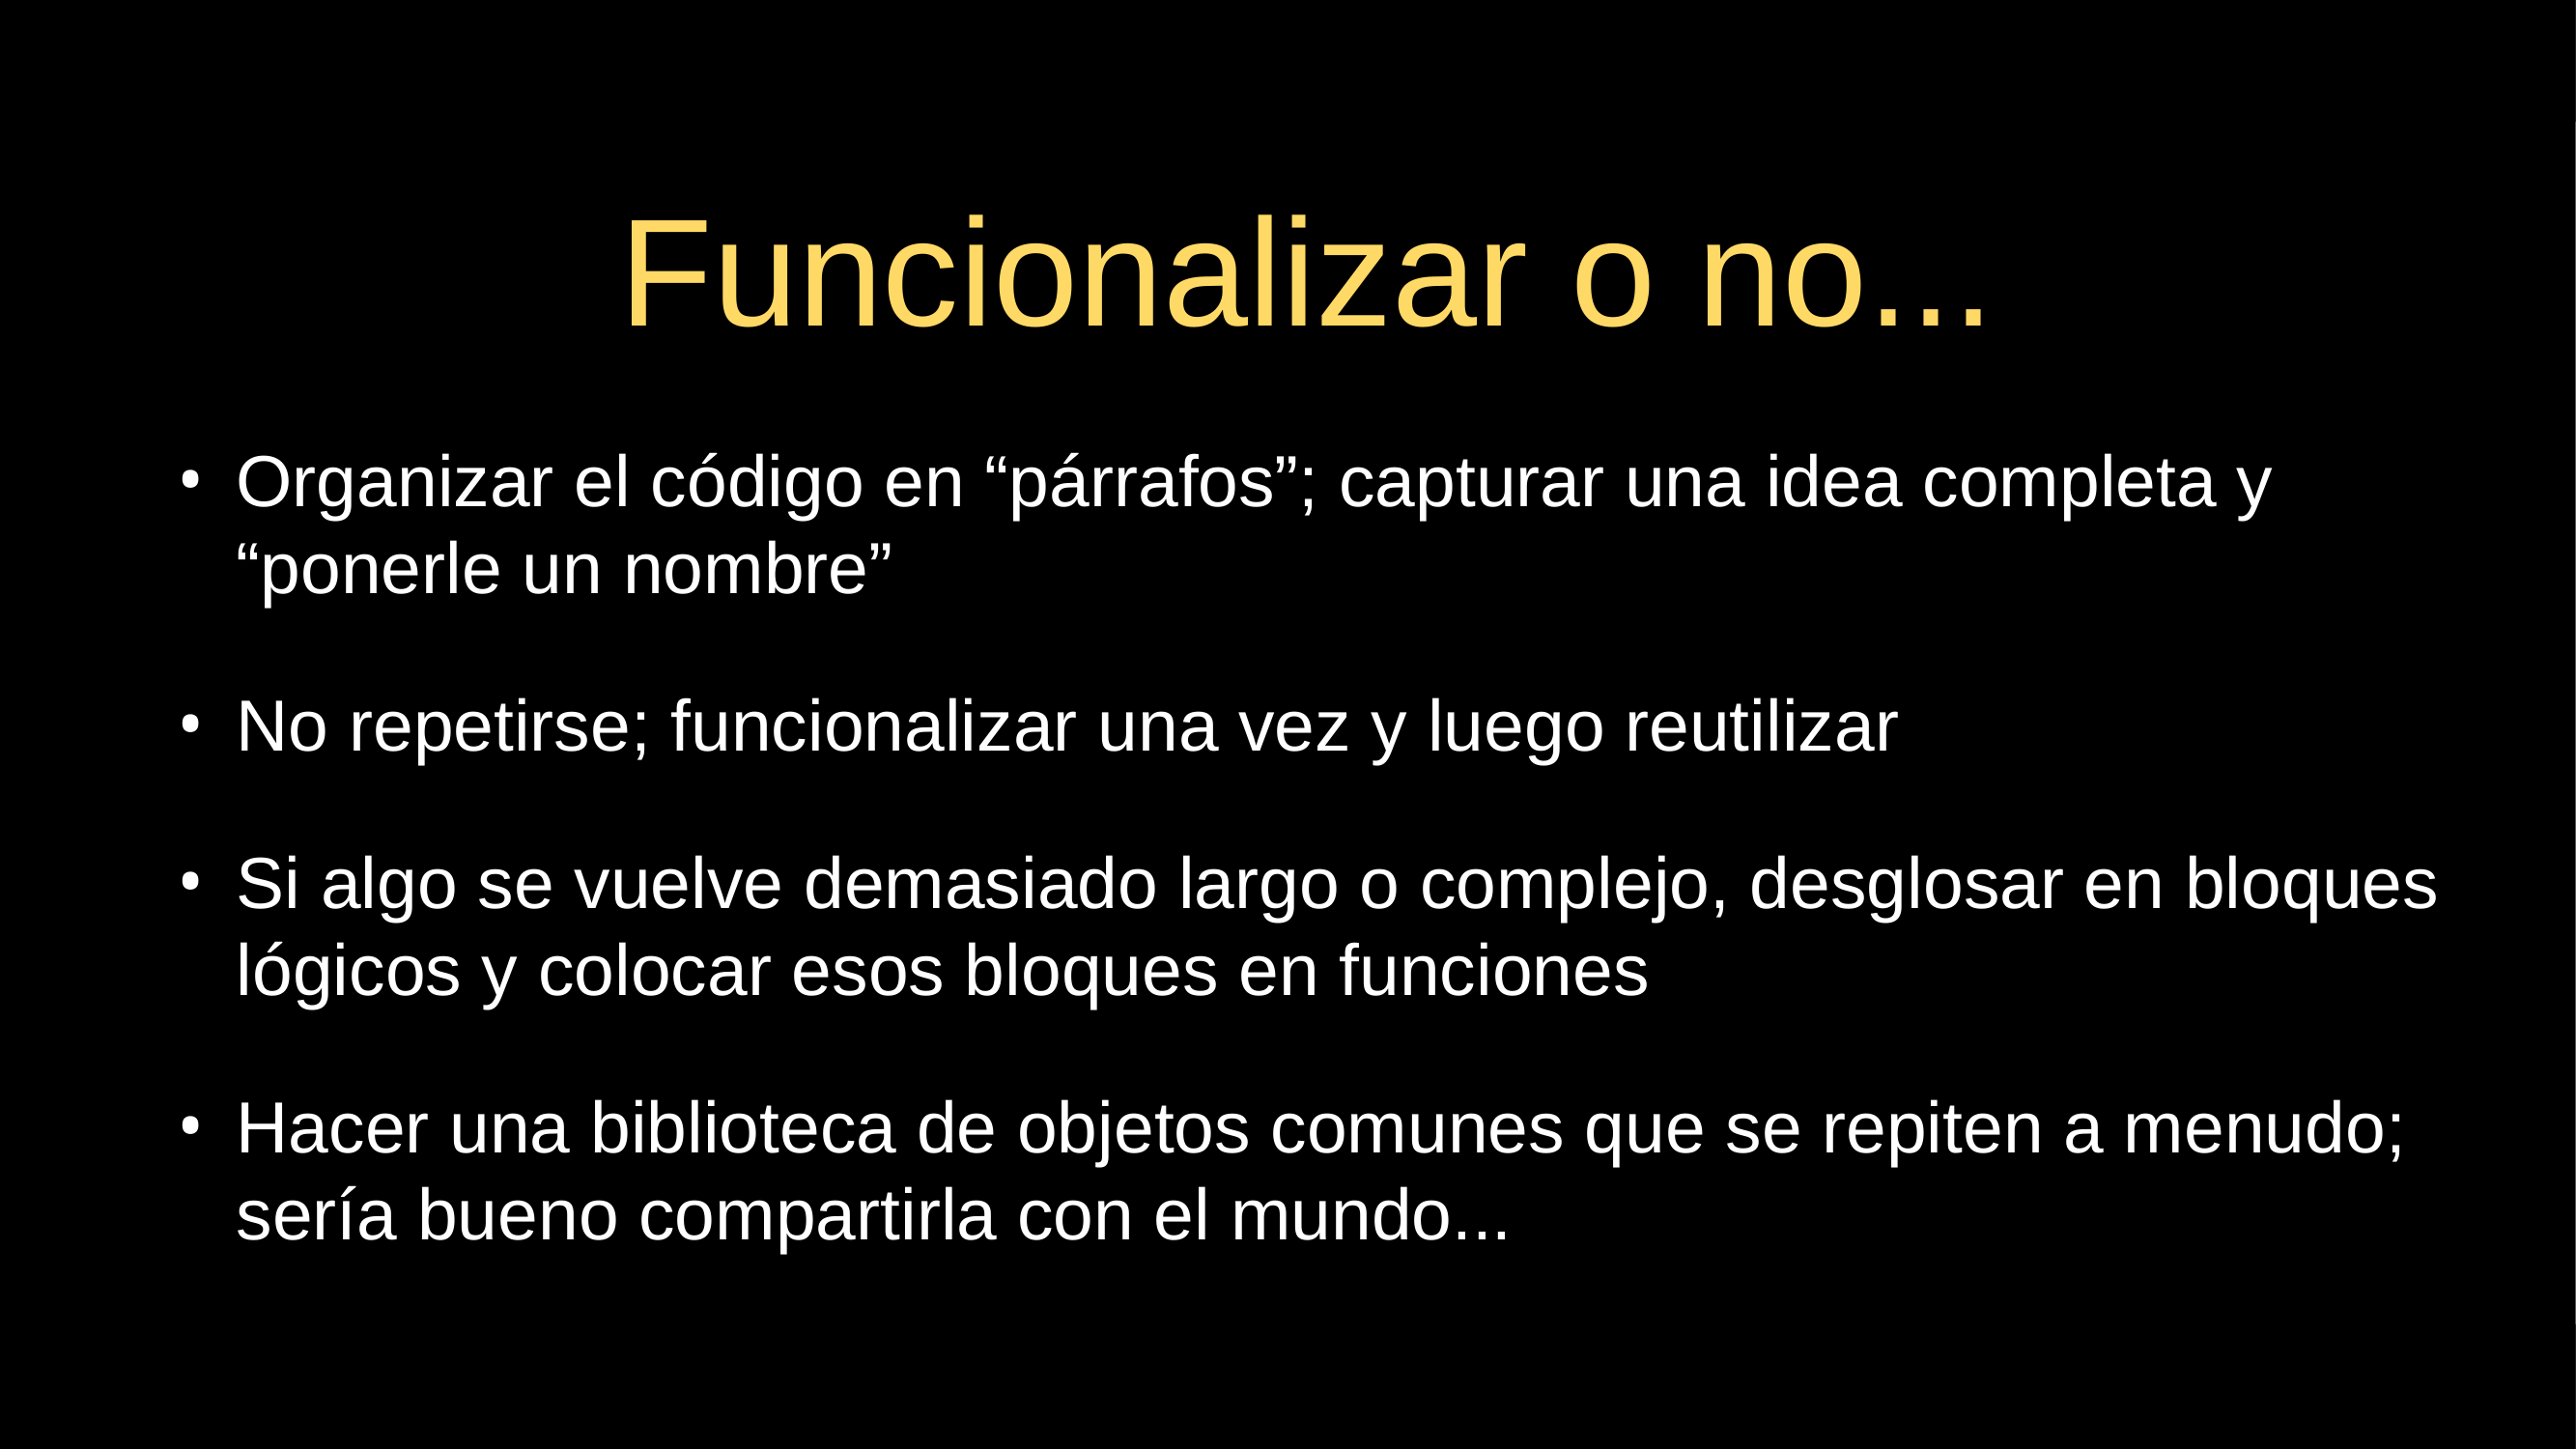

# Funcionalizar o no...
Organizar el código en “párrafos”; capturar una idea completa y “ponerle un nombre”
No repetirse; funcionalizar una vez y luego reutilizar
Si algo se vuelve demasiado largo o complejo, desglosar en bloques lógicos y colocar esos bloques en funciones
Hacer una biblioteca de objetos comunes que se repiten a menudo; sería bueno compartirla con el mundo...